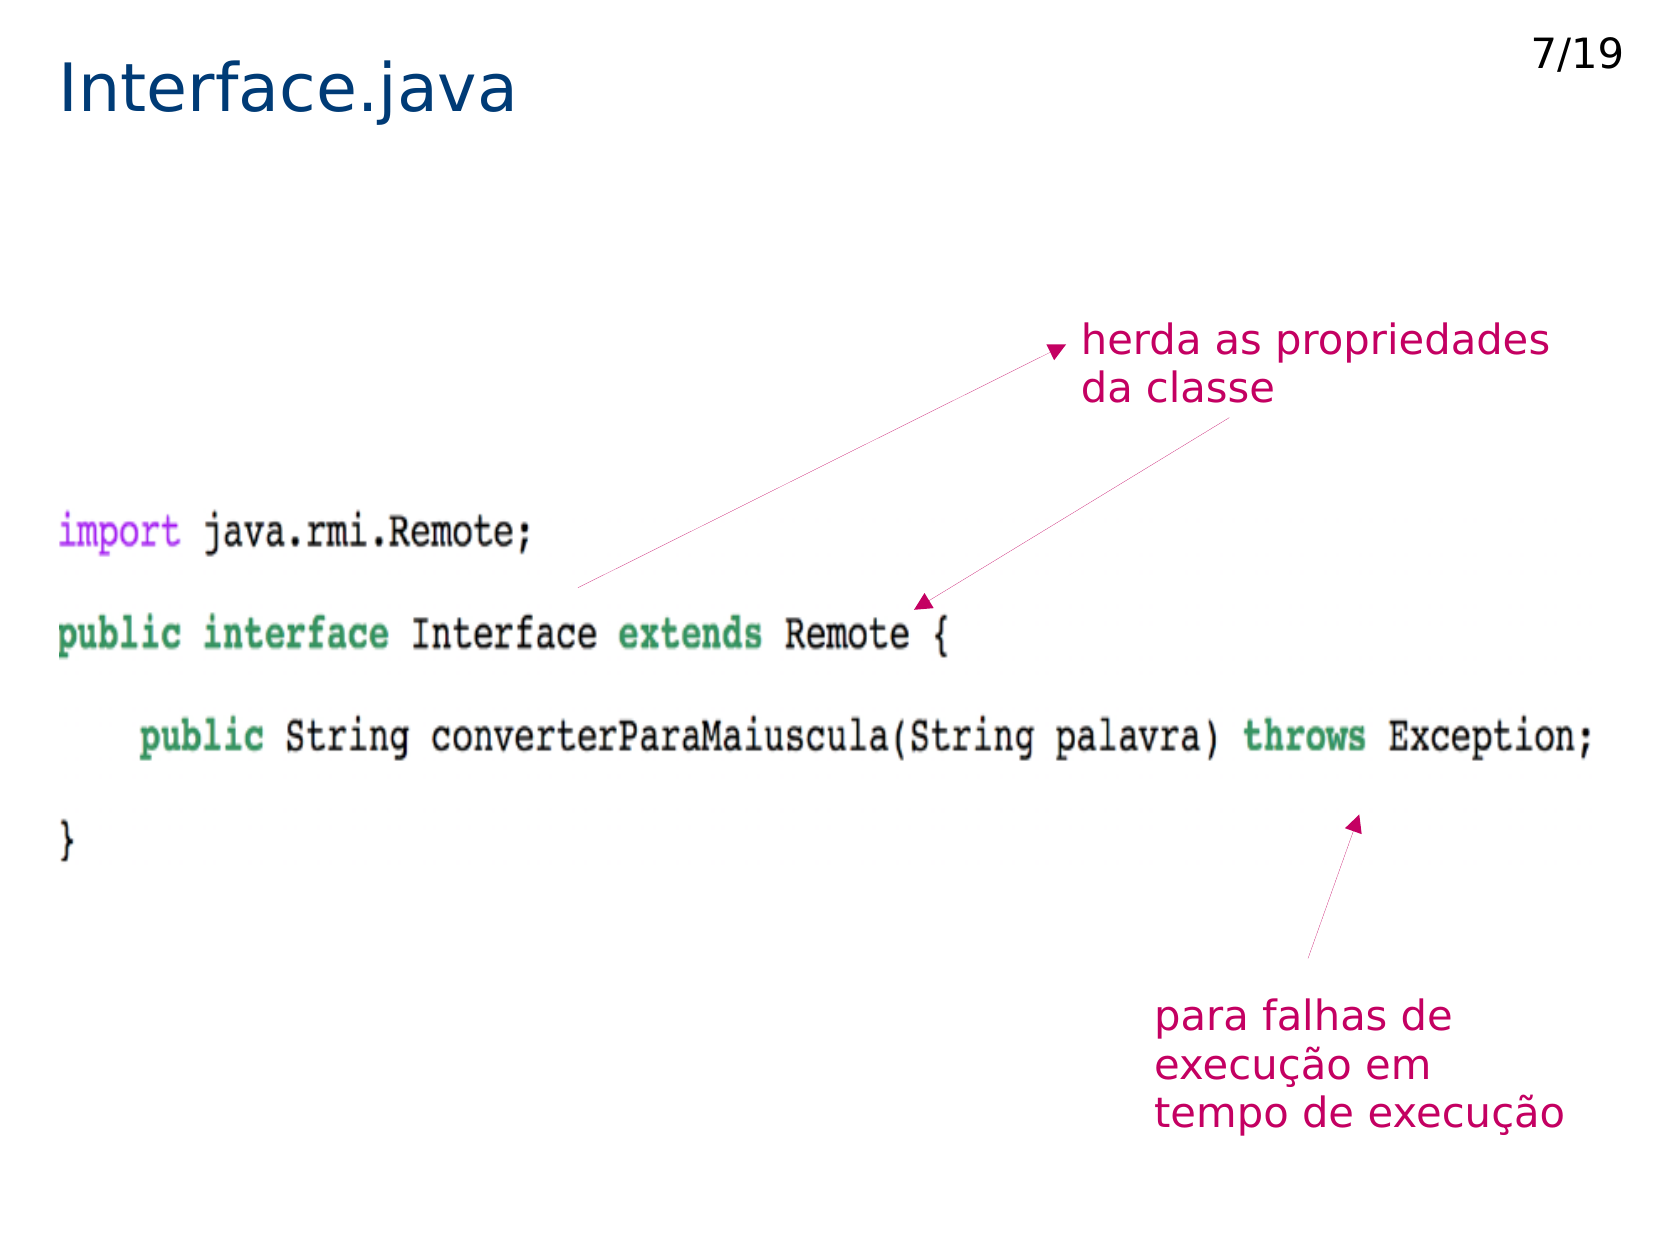

# Interface.java
7
herda as propriedades da classe
para falhas de execução em tempo de execução